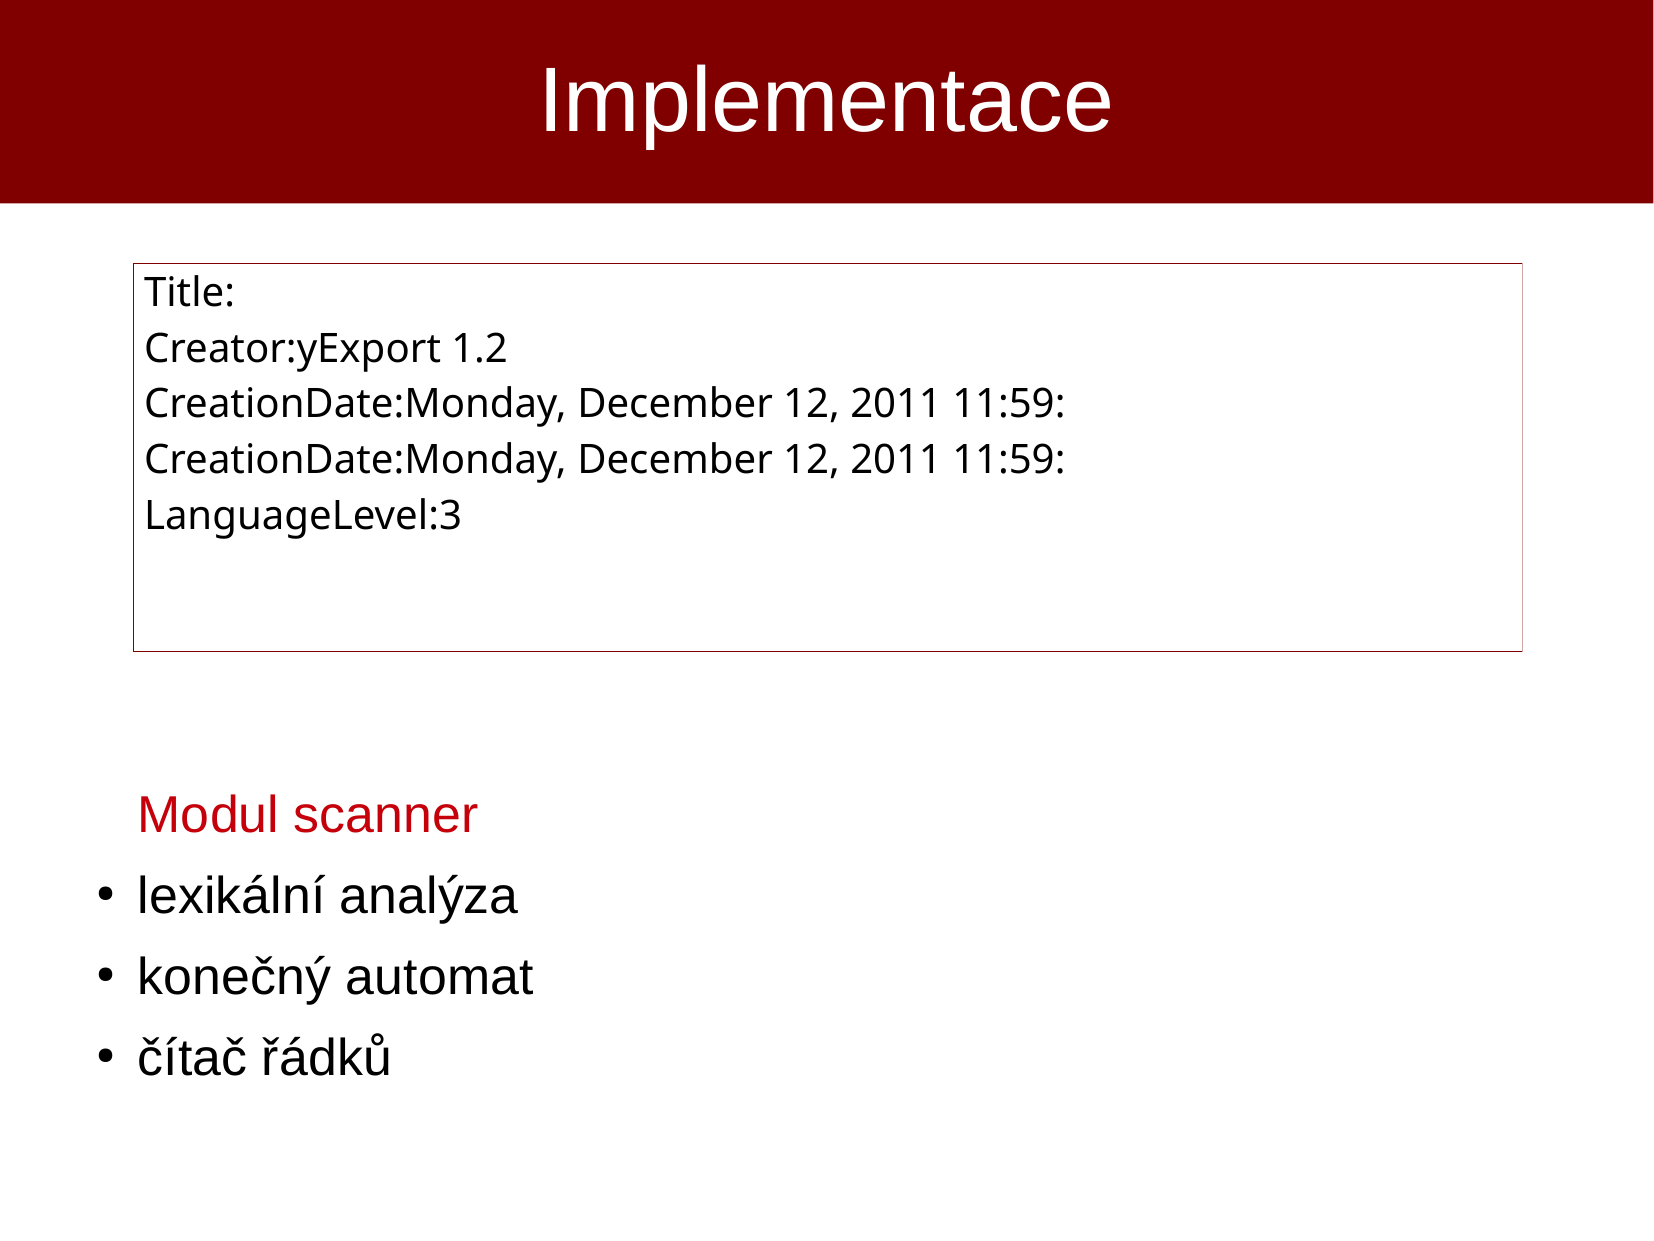

# Implementace
Modul scanner
lexikální analýza
konečný automat
čítač řádků